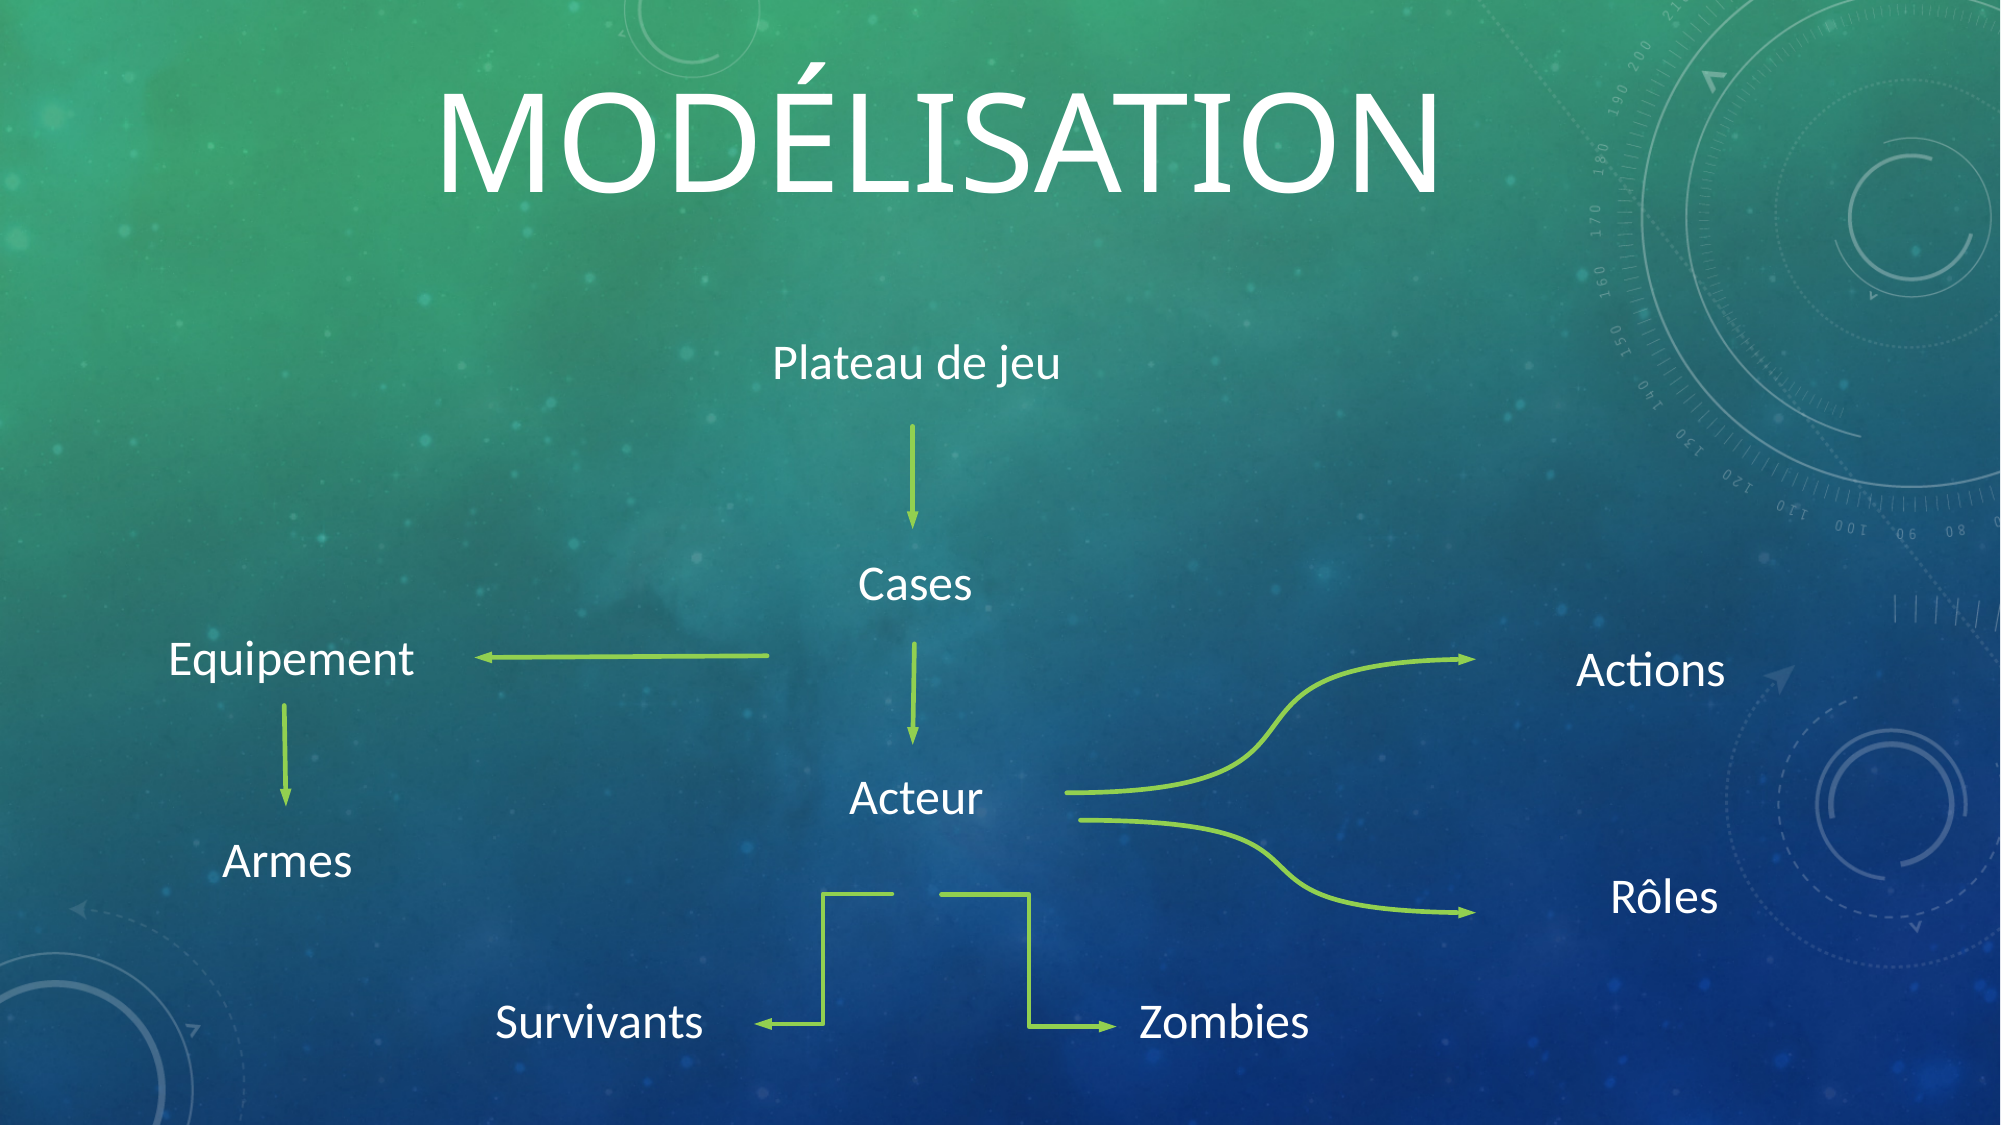

# Modélisation
Plateau de jeu
Cases
Equipement
Actions
Acteur
Armes
Rôles
Survivants
Zombies